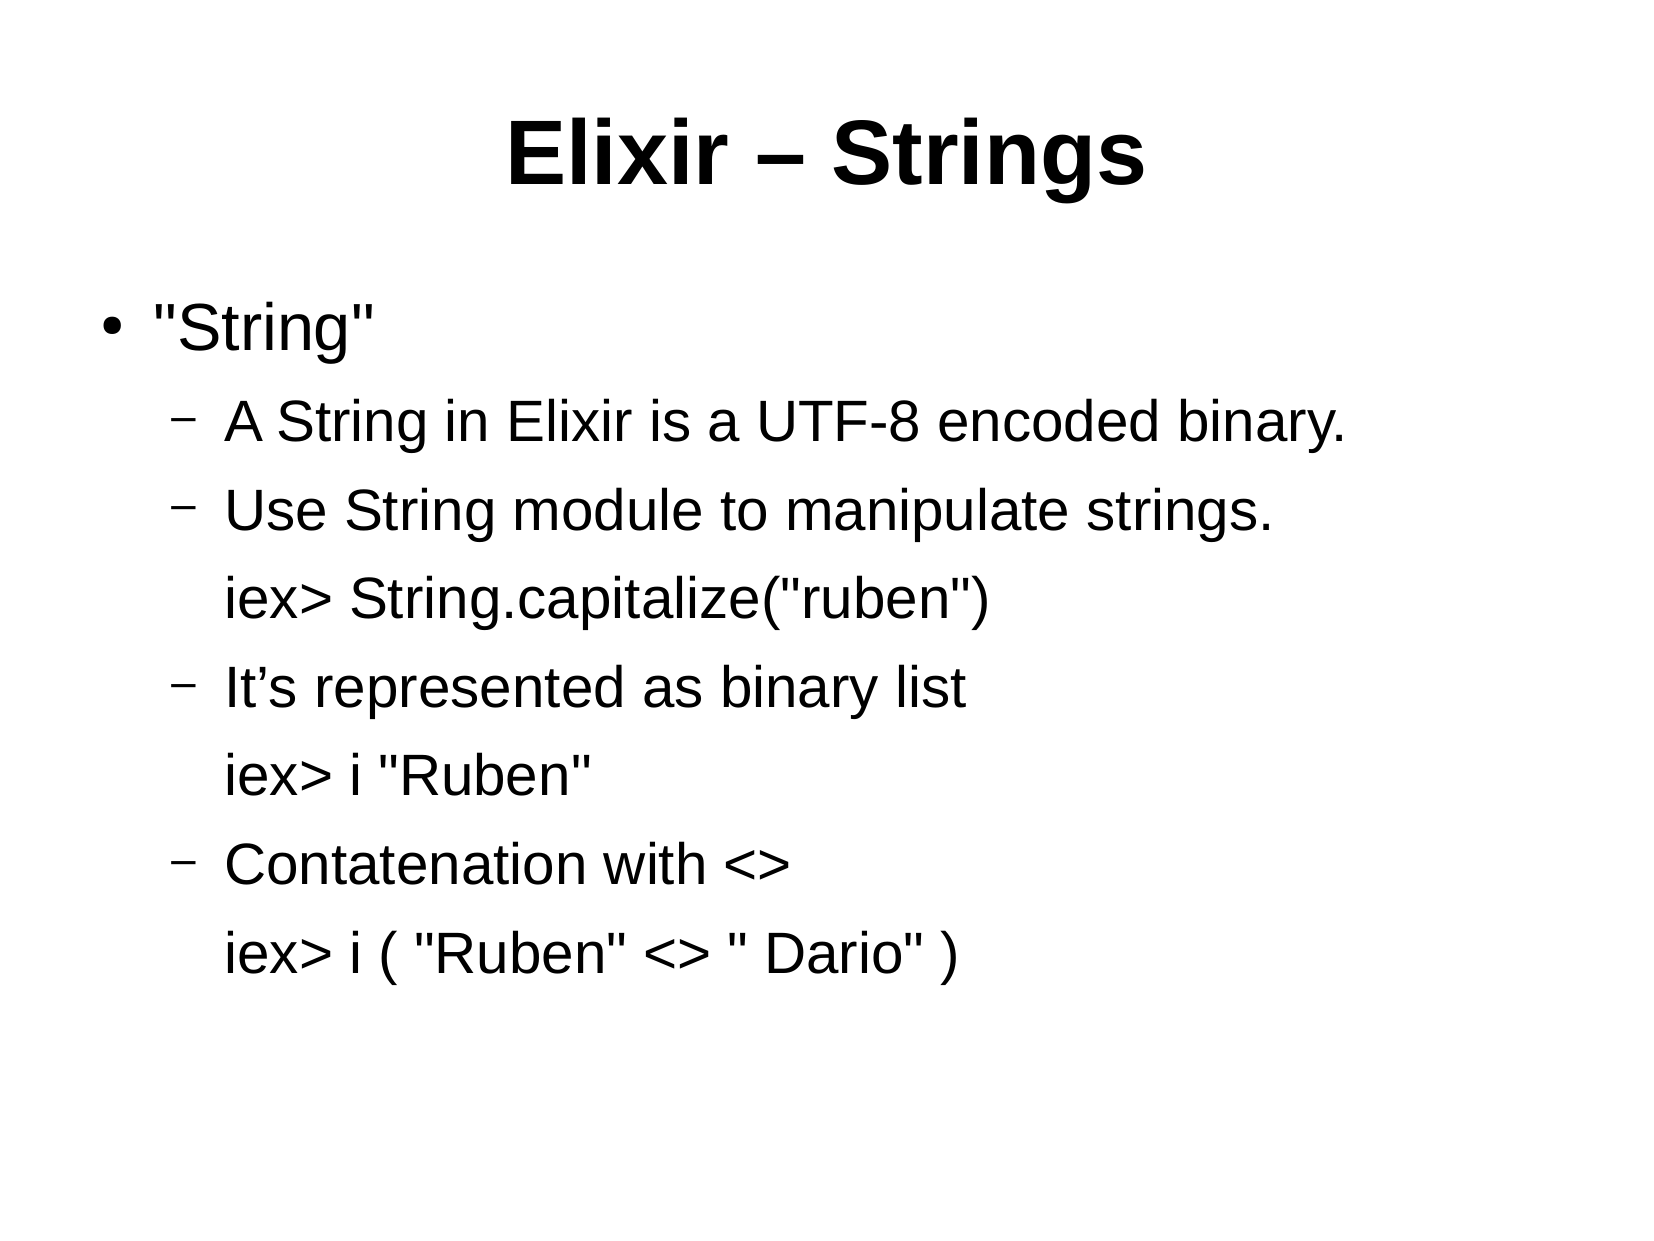

# Elixir – Strings
"String"
A String in Elixir is a UTF-8 encoded binary.
Use String module to manipulate strings.
iex> String.capitalize("ruben")
It’s represented as binary list
iex> i "Ruben"
Contatenation with <>
iex> i ( "Ruben" <> " Dario" )